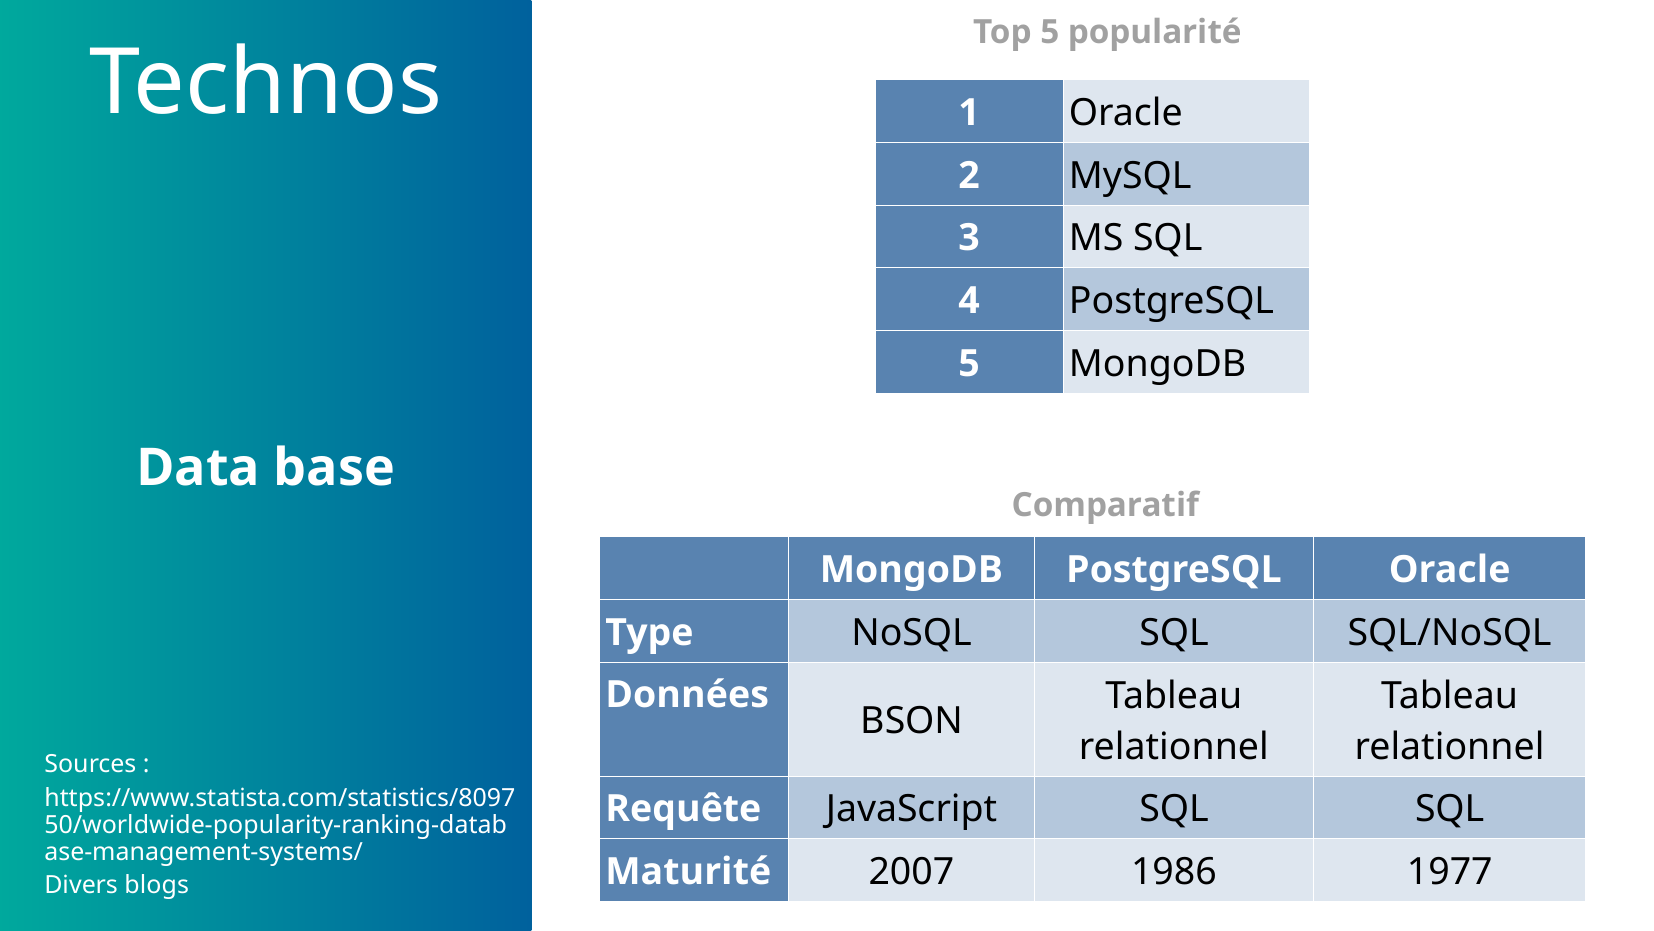

# Technos
Top 5 popularité
| 1 | Oracle |
| --- | --- |
| 2 | MySQL |
| 3 | MS SQL |
| 4 | PostgreSQL |
| 5 | MongoDB |
Data base
Comparatif
| | MongoDB | PostgreSQL | Oracle |
| --- | --- | --- | --- |
| Type | NoSQL | SQL | SQL/NoSQL |
| Données | BSON | Tableau relationnel | Tableau relationnel |
| Requête | JavaScript | SQL | SQL |
| Maturité | 2007 | 1986 | 1977 |
Sources : https://www.statista.com/statistics/809750/worldwide-popularity-ranking-database-management-systems/
Divers blogs